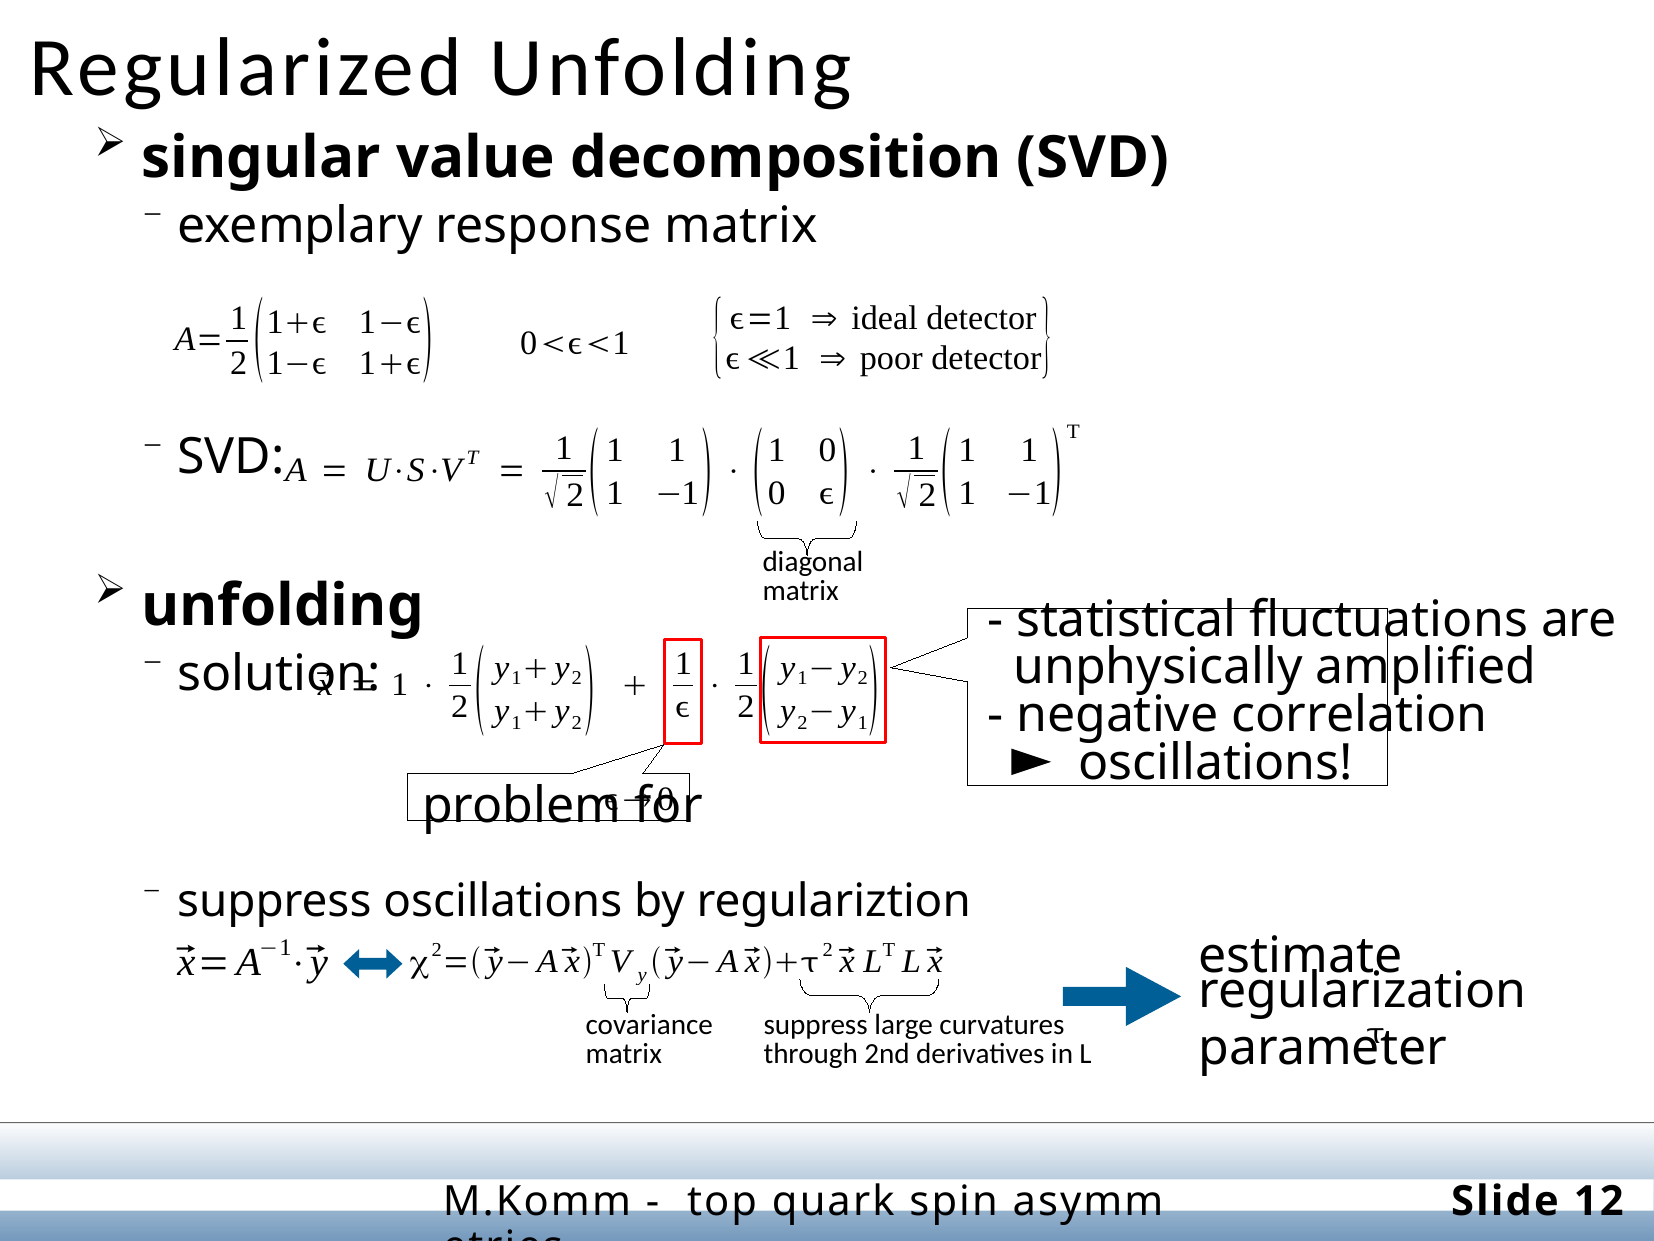

# Regularized Unfolding
singular value decomposition (SVD)
exemplary response matrix
SVD:
unfolding
solution:
suppress oscillations by regulariztion
diagonal
matrix
- statistical fluctuations are
 unphysically amplified
- negative correlation
 oscillations!
problem for
estimate regularization
parameter
covariance
matrix
suppress large curvatures
through 2nd derivatives in L
M.Komm - top quark spin asymmetries
12